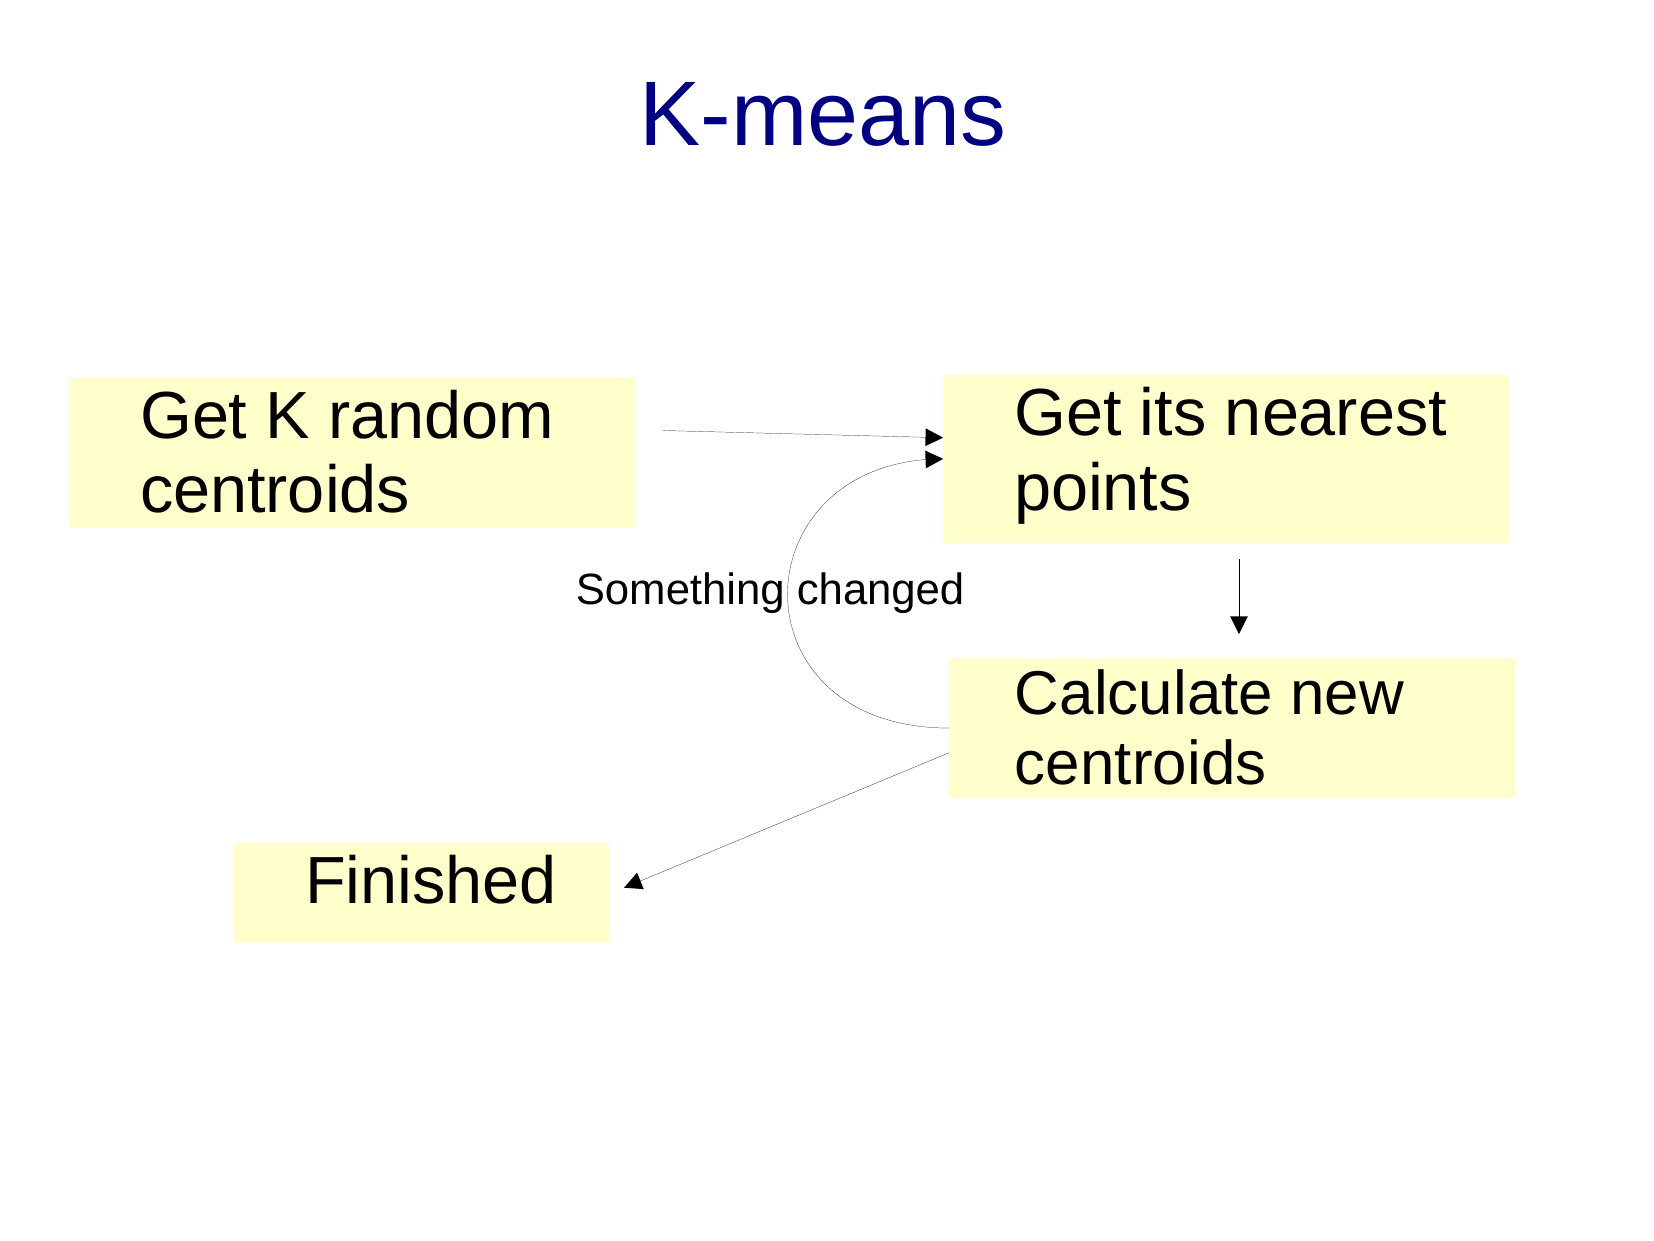

# K-means
Get its nearest points
Get K random centroids
Something changed
Calculate new centroids
Finished